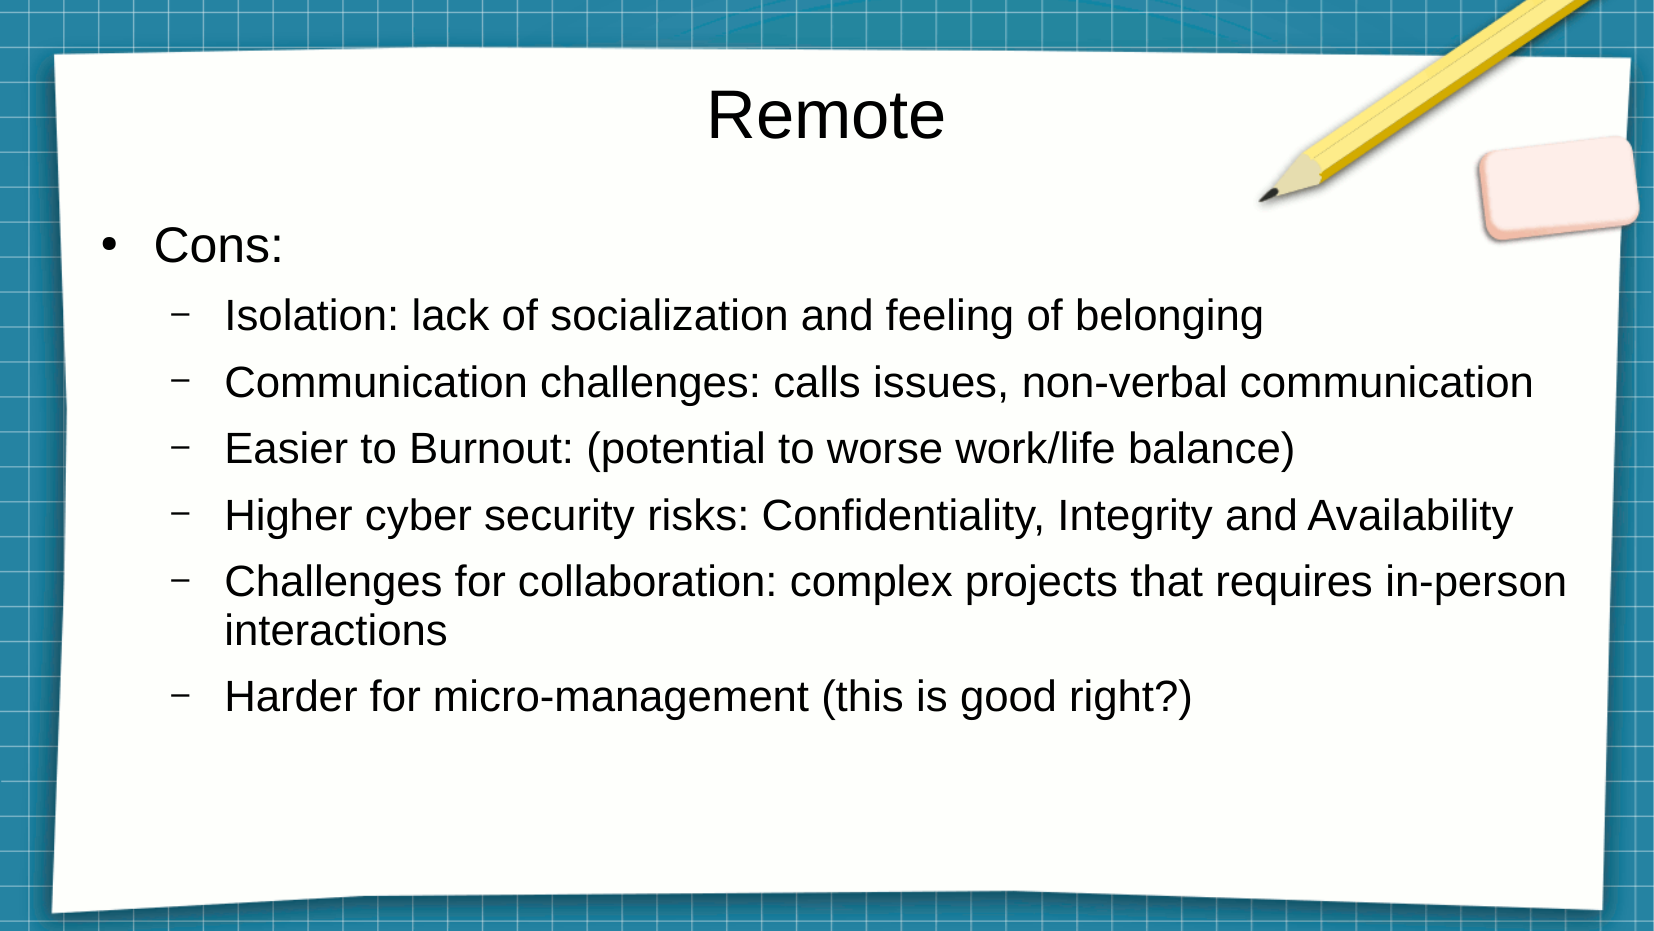

# Remote
Cons:
Isolation: lack of socialization and feeling of belonging
Communication challenges: calls issues, non-verbal communication
Easier to Burnout: (potential to worse work/life balance)
Higher cyber security risks: Confidentiality, Integrity and Availability
Challenges for collaboration: complex projects that requires in-person interactions
Harder for micro-management (this is good right?)